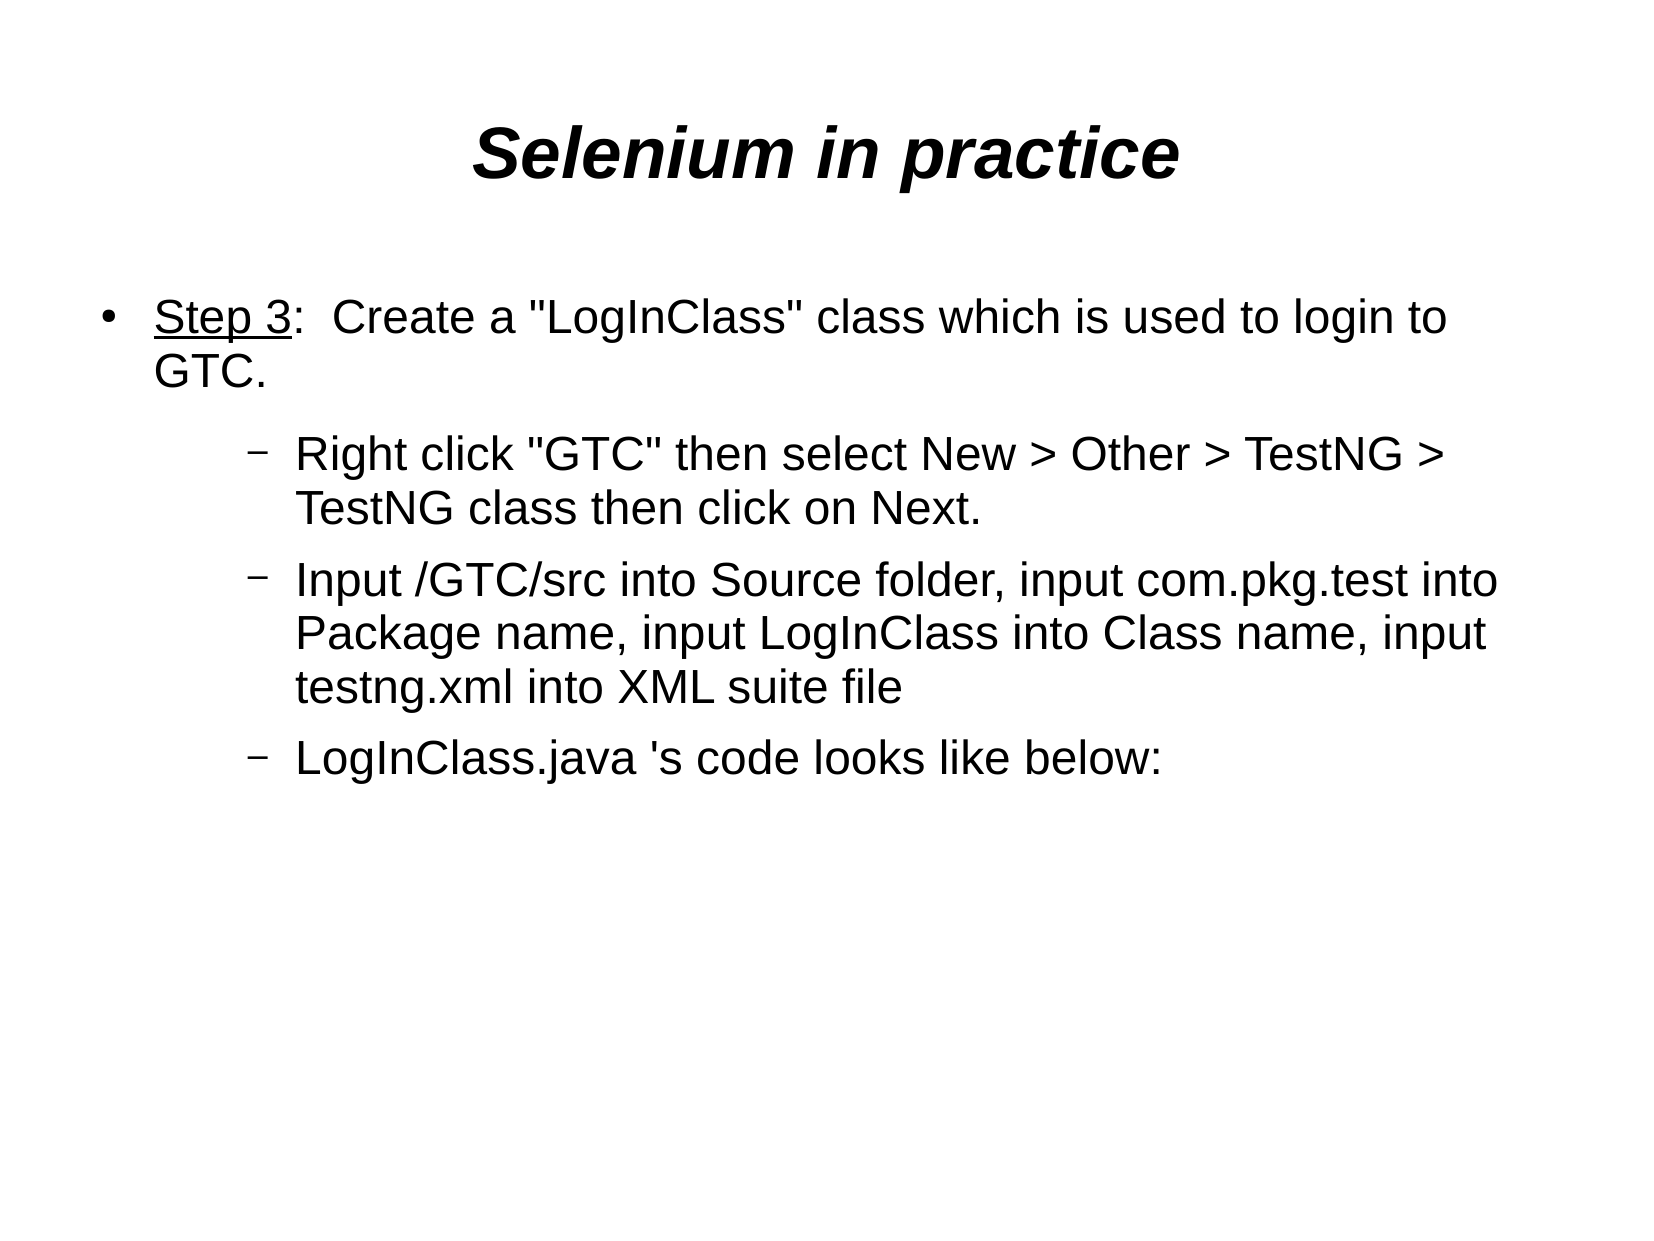

# Selenium in practice
Step 3: Create a "LogInClass" class which is used to login to GTC.
Right click "GTC" then select New > Other > TestNG > TestNG class then click on Next.
Input /GTC/src into Source folder, input com.pkg.test into Package name, input LogInClass into Class name, input testng.xml into XML suite file
LogInClass.java 's code looks like below: